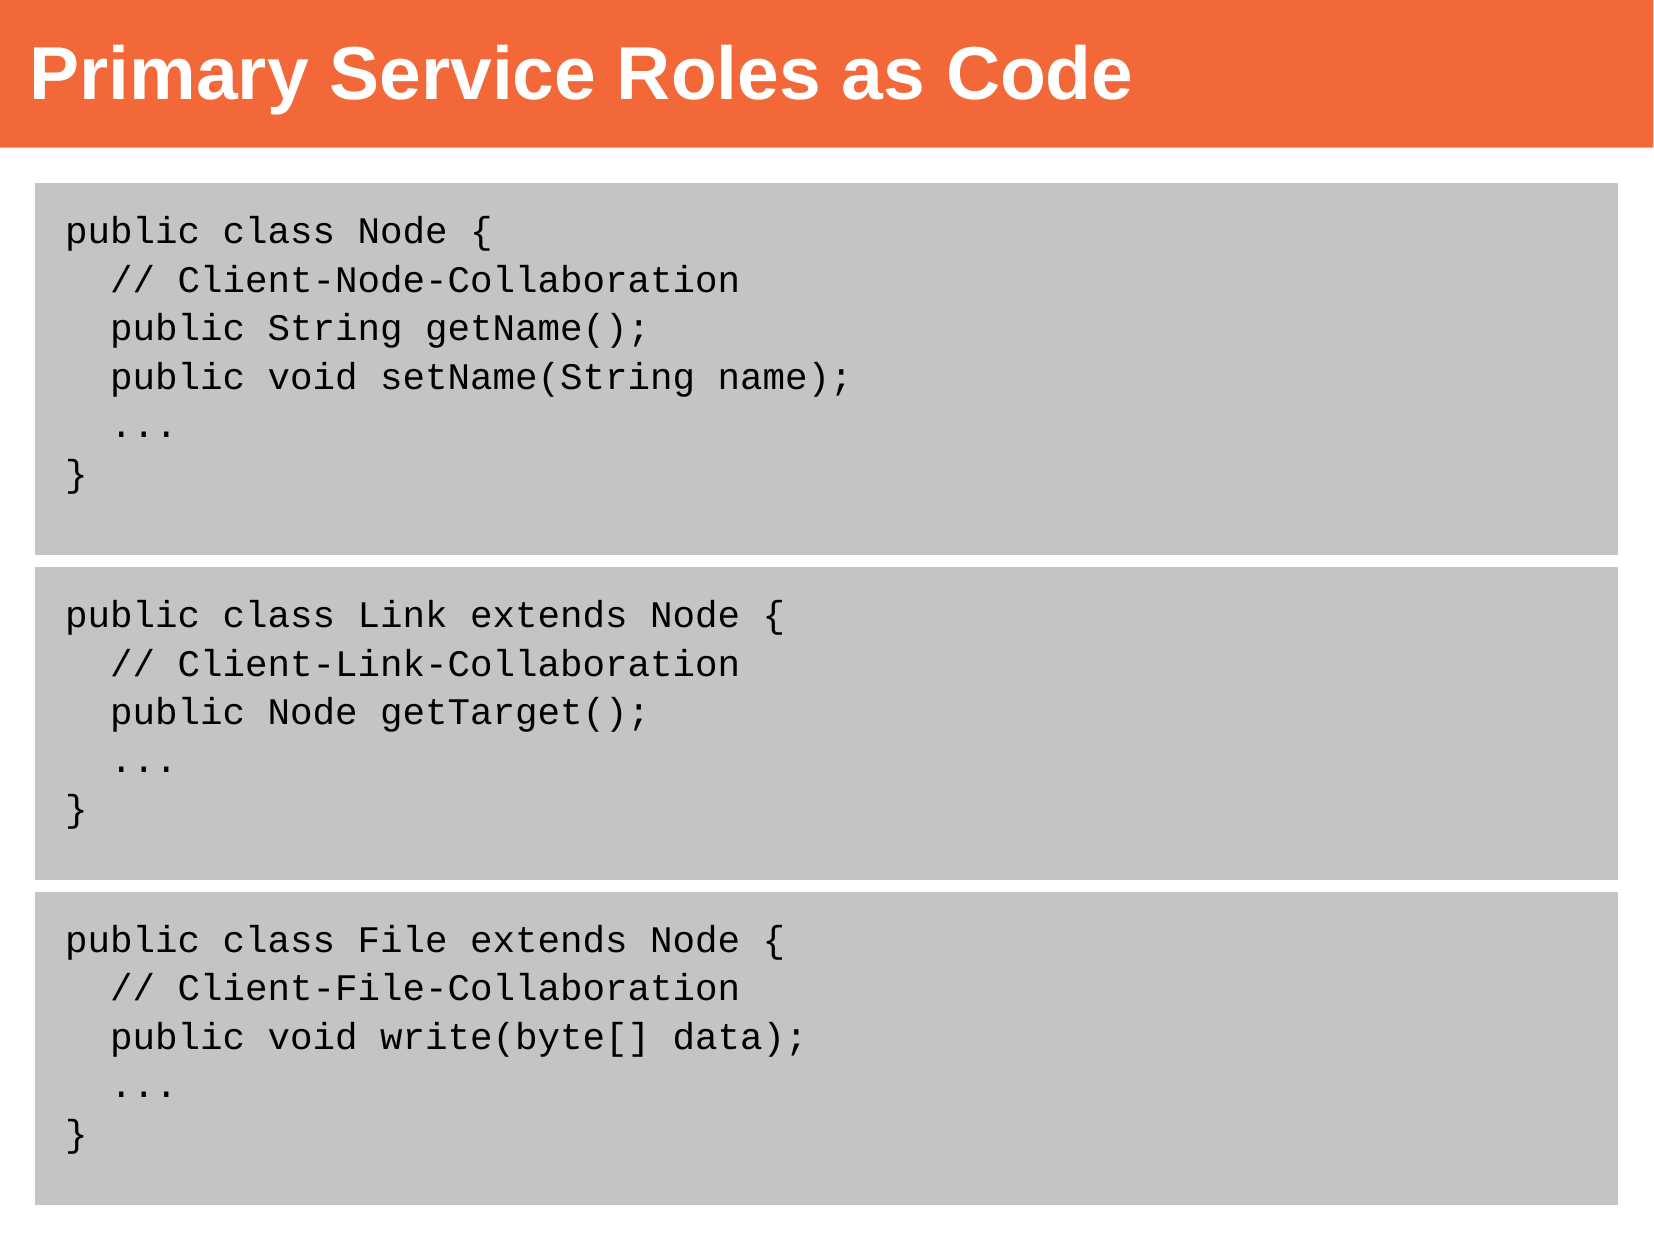

# Primary Service Roles as Code
public class Node {
 // Client-Node-Collaboration
 public String getName();
 public void setName(String name);
 ...
}
public class Link extends Node {
 // Client-Link-Collaboration
 public Node getTarget();
 ...
}
public class File extends Node {
 // Client-File-Collaboration
 public void write(byte[] data);
 ...
}
Advanced Design and Programming
6
© 2018 Dirk Riehle - All Rights Reserved